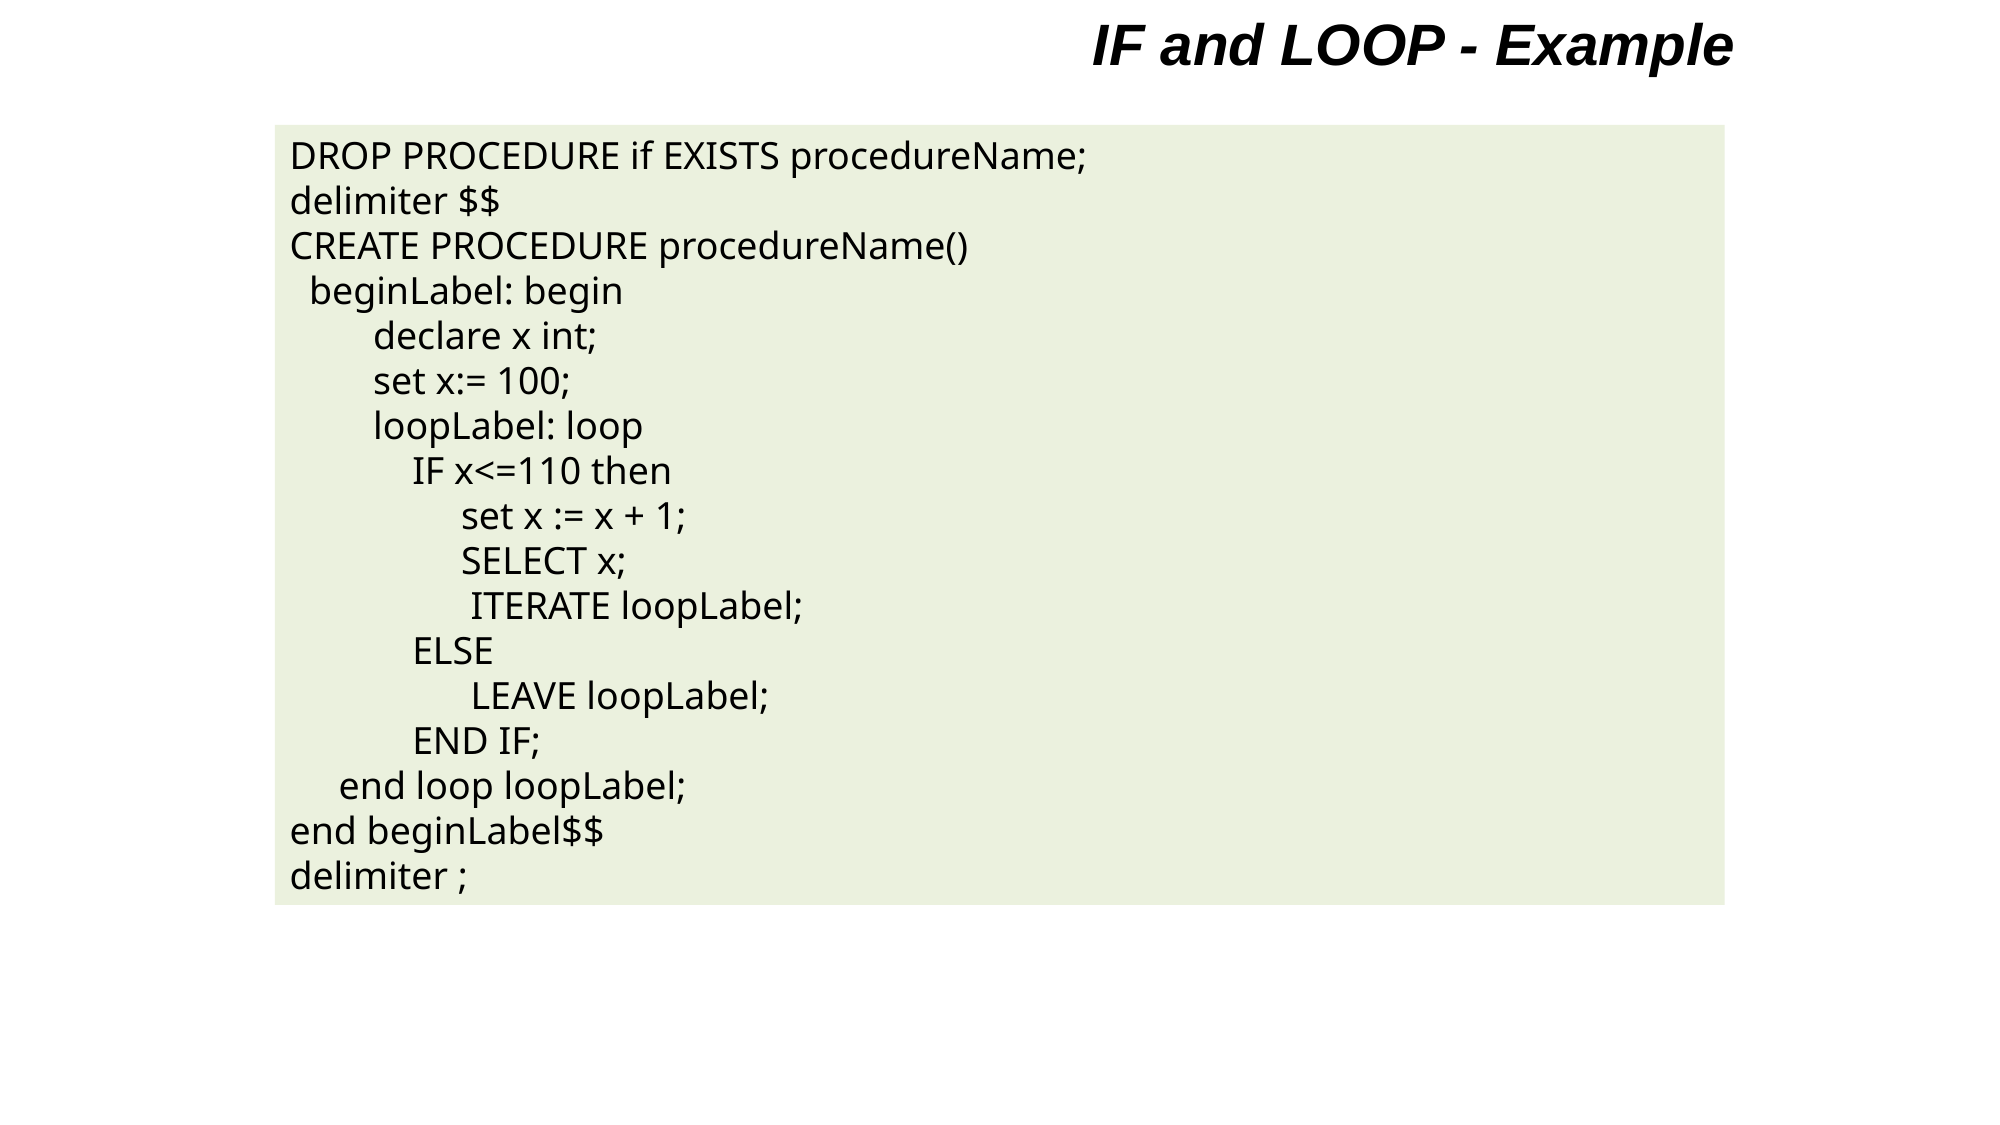

IF and LOOP - Example
DROP PROCEDURE if EXISTS procedureName;
delimiter $$
CREATE PROCEDURE procedureName()
 beginLabel: begin
	 declare x int;
	 set x:= 100;
	 loopLabel: loop
 	 IF x<=110 then
	 set x := x + 1;
	 SELECT x;
	 ITERATE loopLabel;
	 ELSE
	 LEAVE loopLabel;
	 END IF;
 end loop loopLabel;
end beginLabel$$
delimiter ;